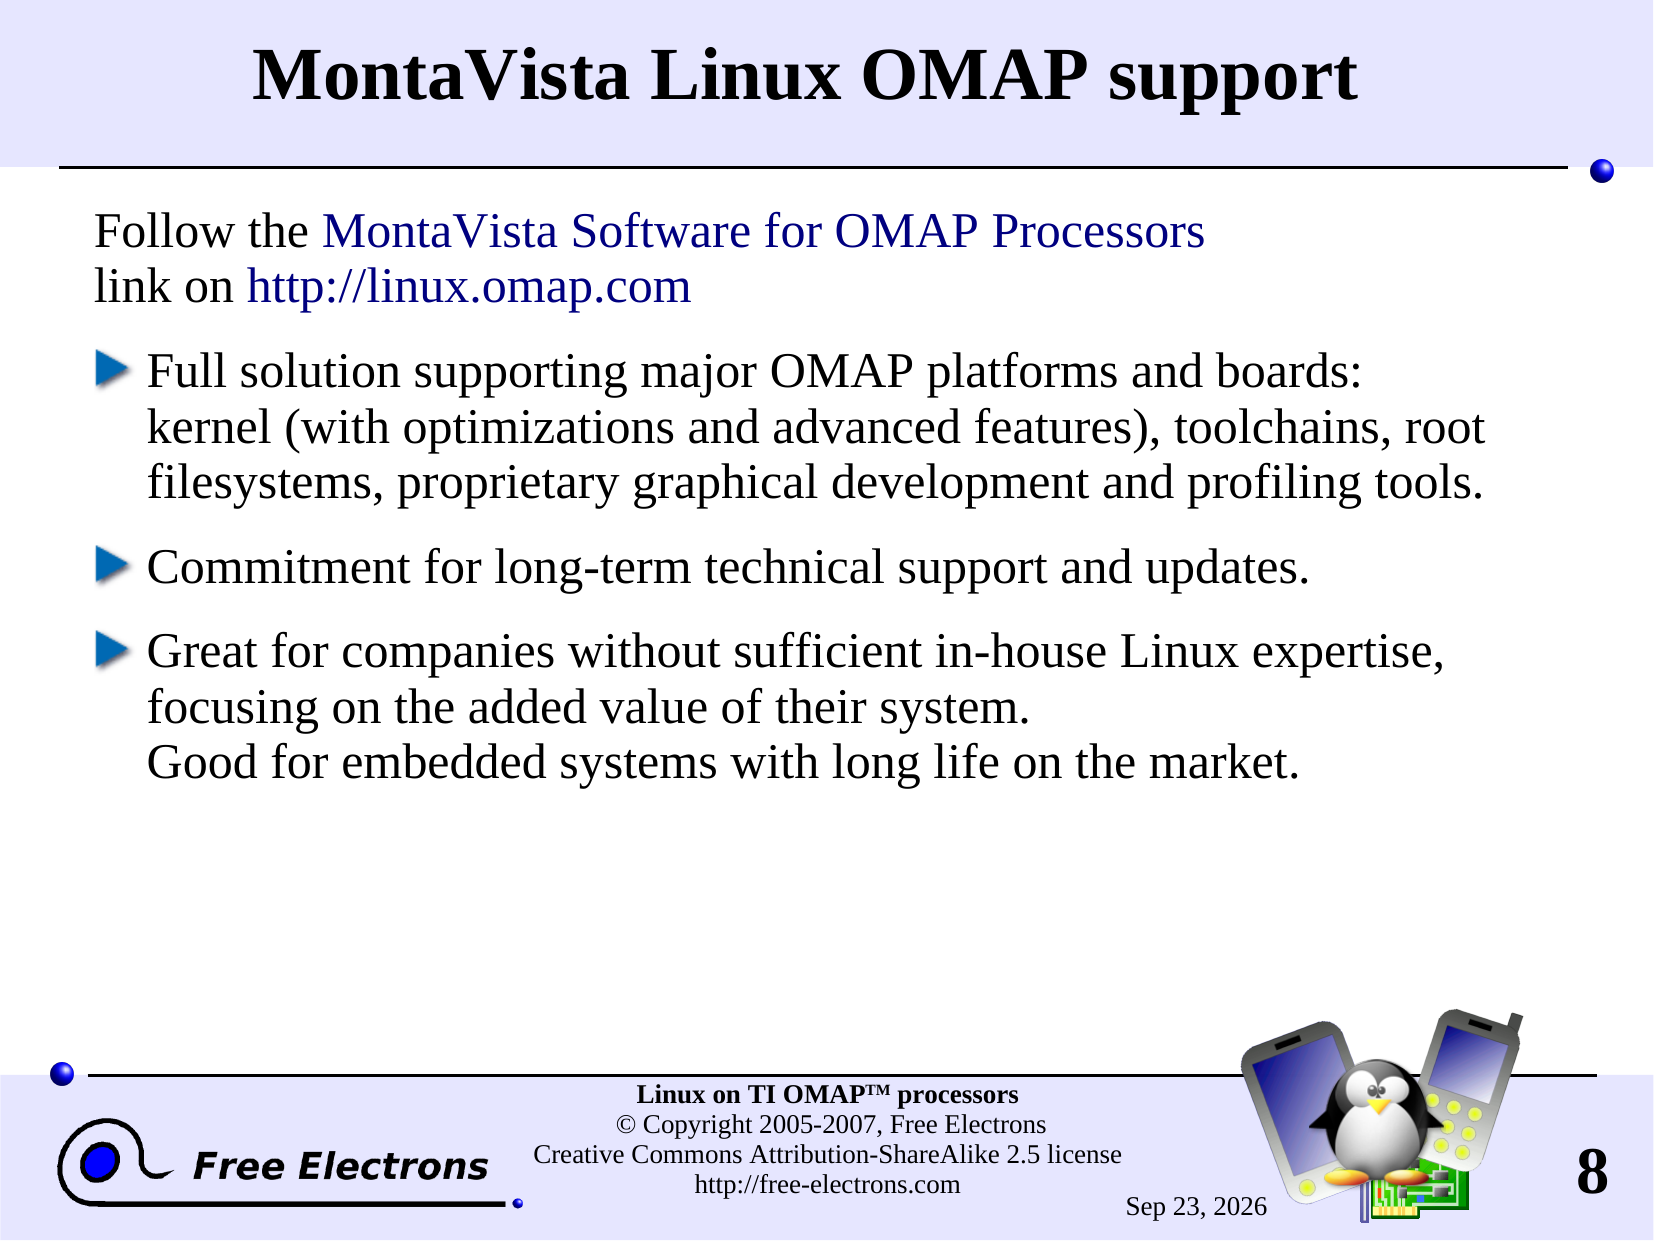

# MontaVista Linux OMAP support
Follow the MontaVista Software for OMAP Processors
link on http://linux.omap.com
Full solution supporting major OMAP platforms and boards:
kernel (with optimizations and advanced features), toolchains, root filesystems, proprietary graphical development and profiling tools.
Commitment for long-term technical support and updates.
Great for companies without sufficient in-house Linux expertise, focusing on the added value of their system.
Good for embedded systems with long life on the market.